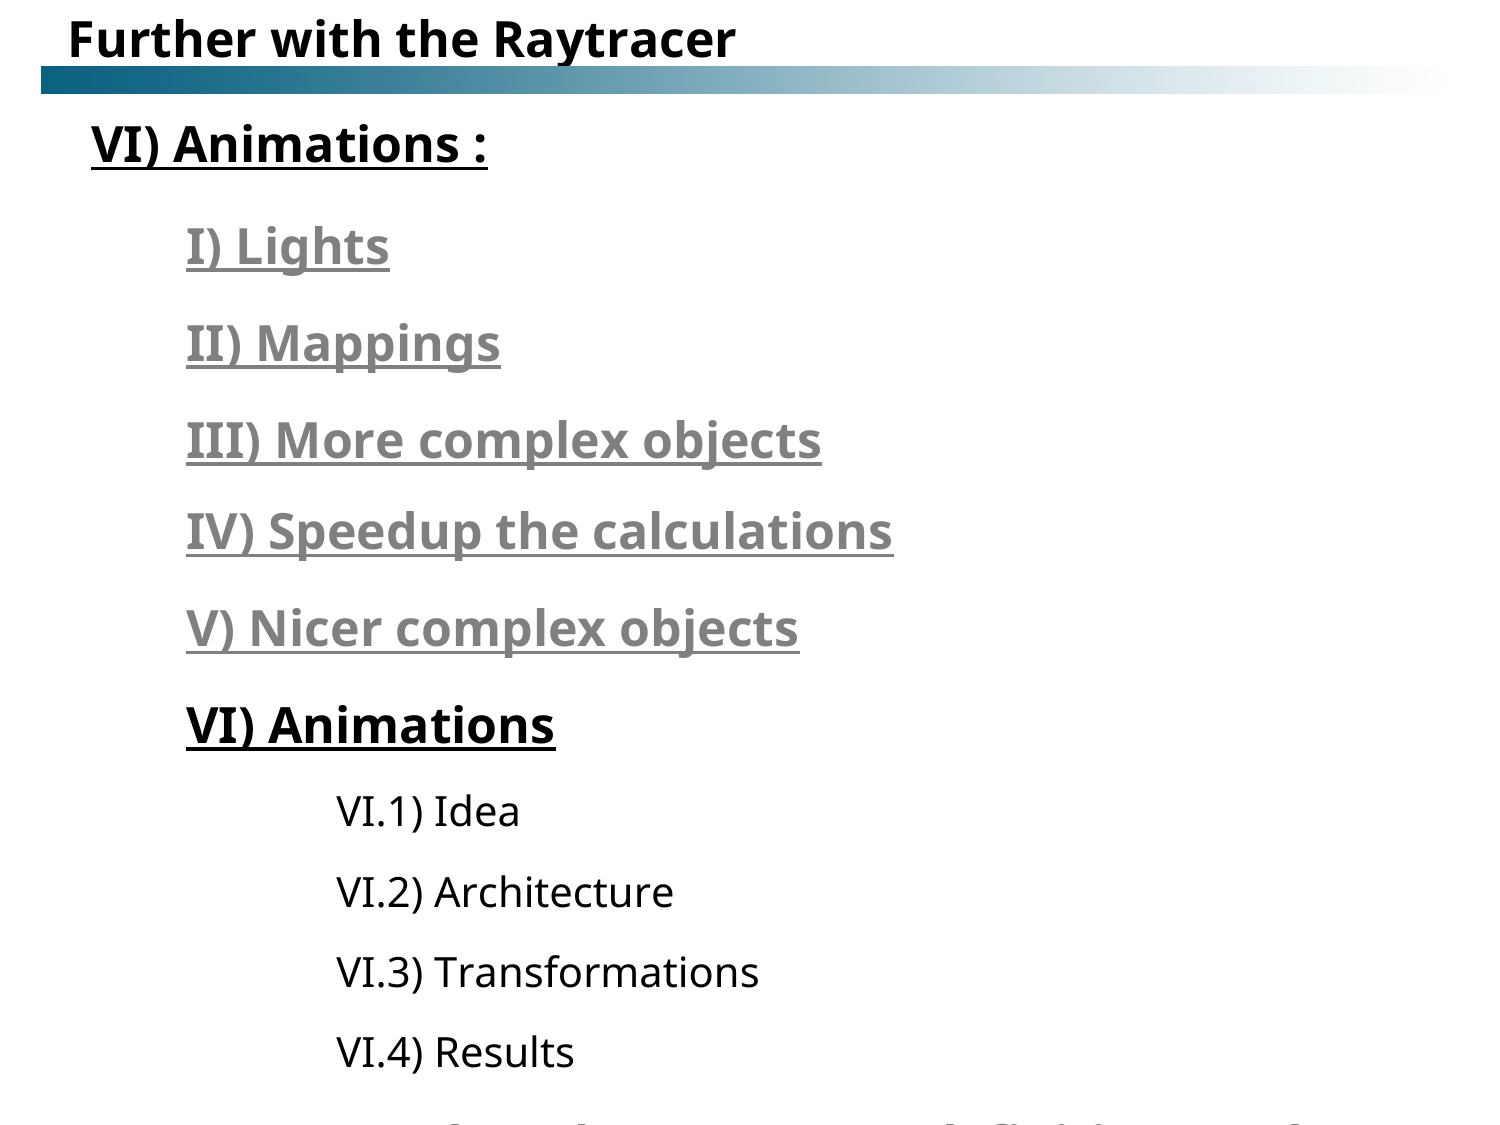

# Further with the Raytracer
VI) Animations :
I) Lights
II) Mappings
III) More complex objects
IV) Speedup the calculations
V) Nicer complex objects
VI) Animations
	VI.1) Idea
	VI.2) Architecture
	VI.3) Transformations
	VI.4) Results
VII) A word on the GUI, scene definitions and bugs